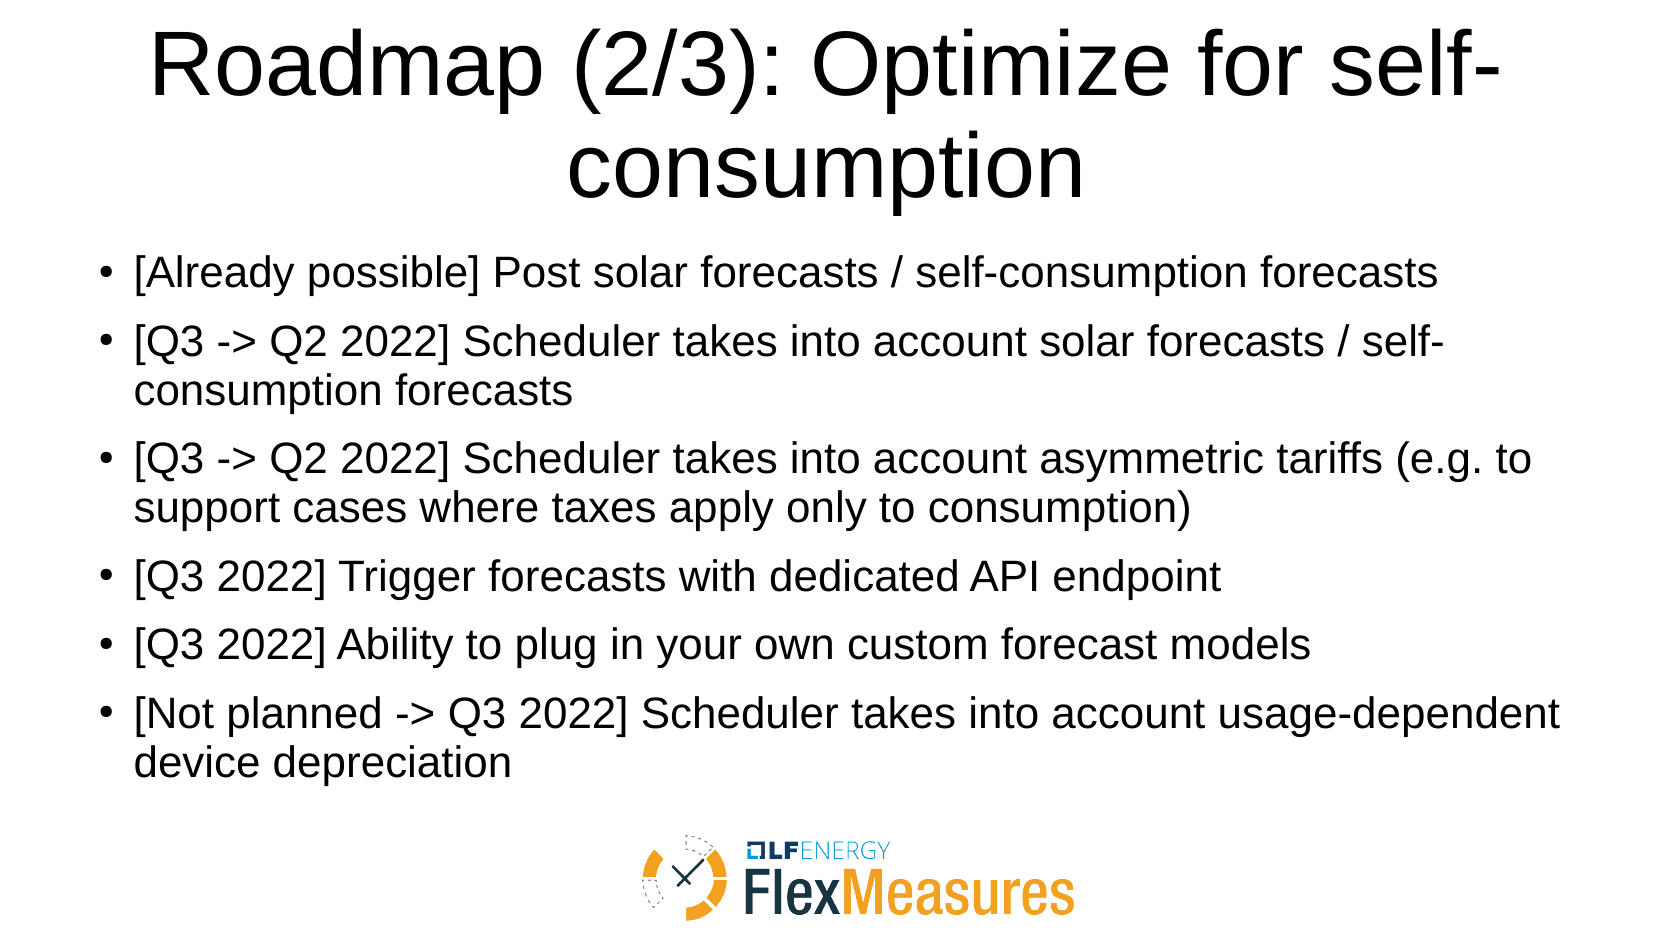

# Roadmap (2/3): Optimize for self-consumption
[Already possible] Post solar forecasts / self-consumption forecasts
[Q3 -> Q2 2022] Scheduler takes into account solar forecasts / self-consumption forecasts
[Q3 -> Q2 2022] Scheduler takes into account asymmetric tariffs (e.g. to support cases where taxes apply only to consumption)
[Q3 2022] Trigger forecasts with dedicated API endpoint
[Q3 2022] Ability to plug in your own custom forecast models
[Not planned -> Q3 2022] Scheduler takes into account usage-dependent device depreciation